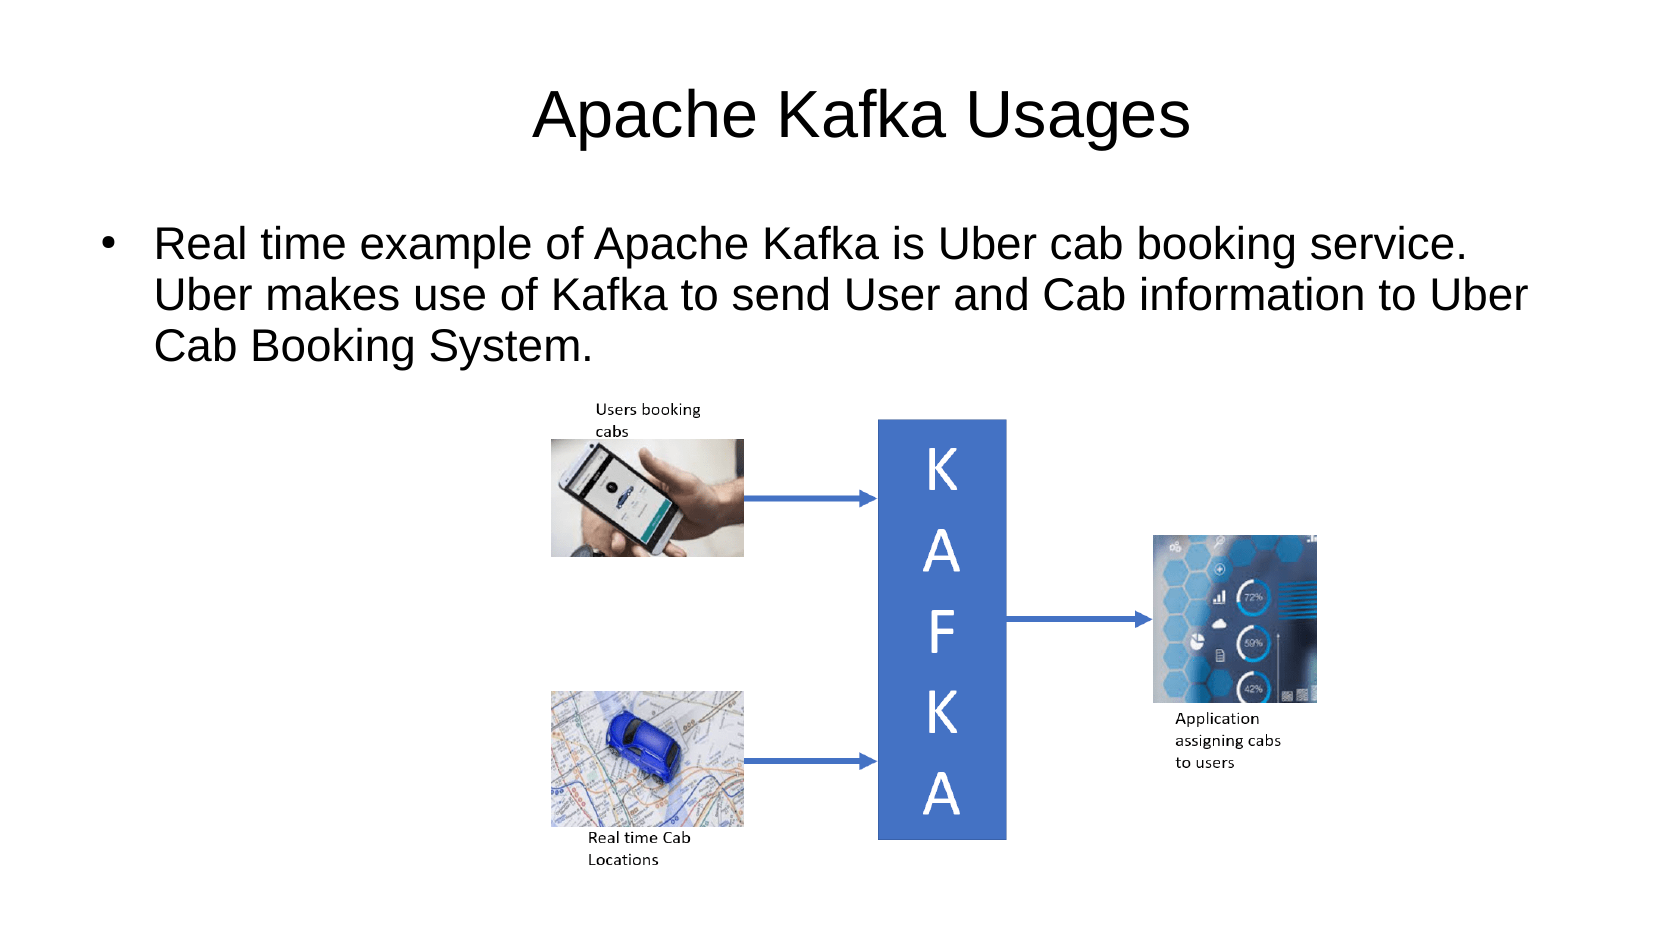

# Apache Kafka Usages
Real time example of Apache Kafka is Uber cab booking service. Uber makes use of Kafka to send User and Cab information to Uber Cab Booking System.